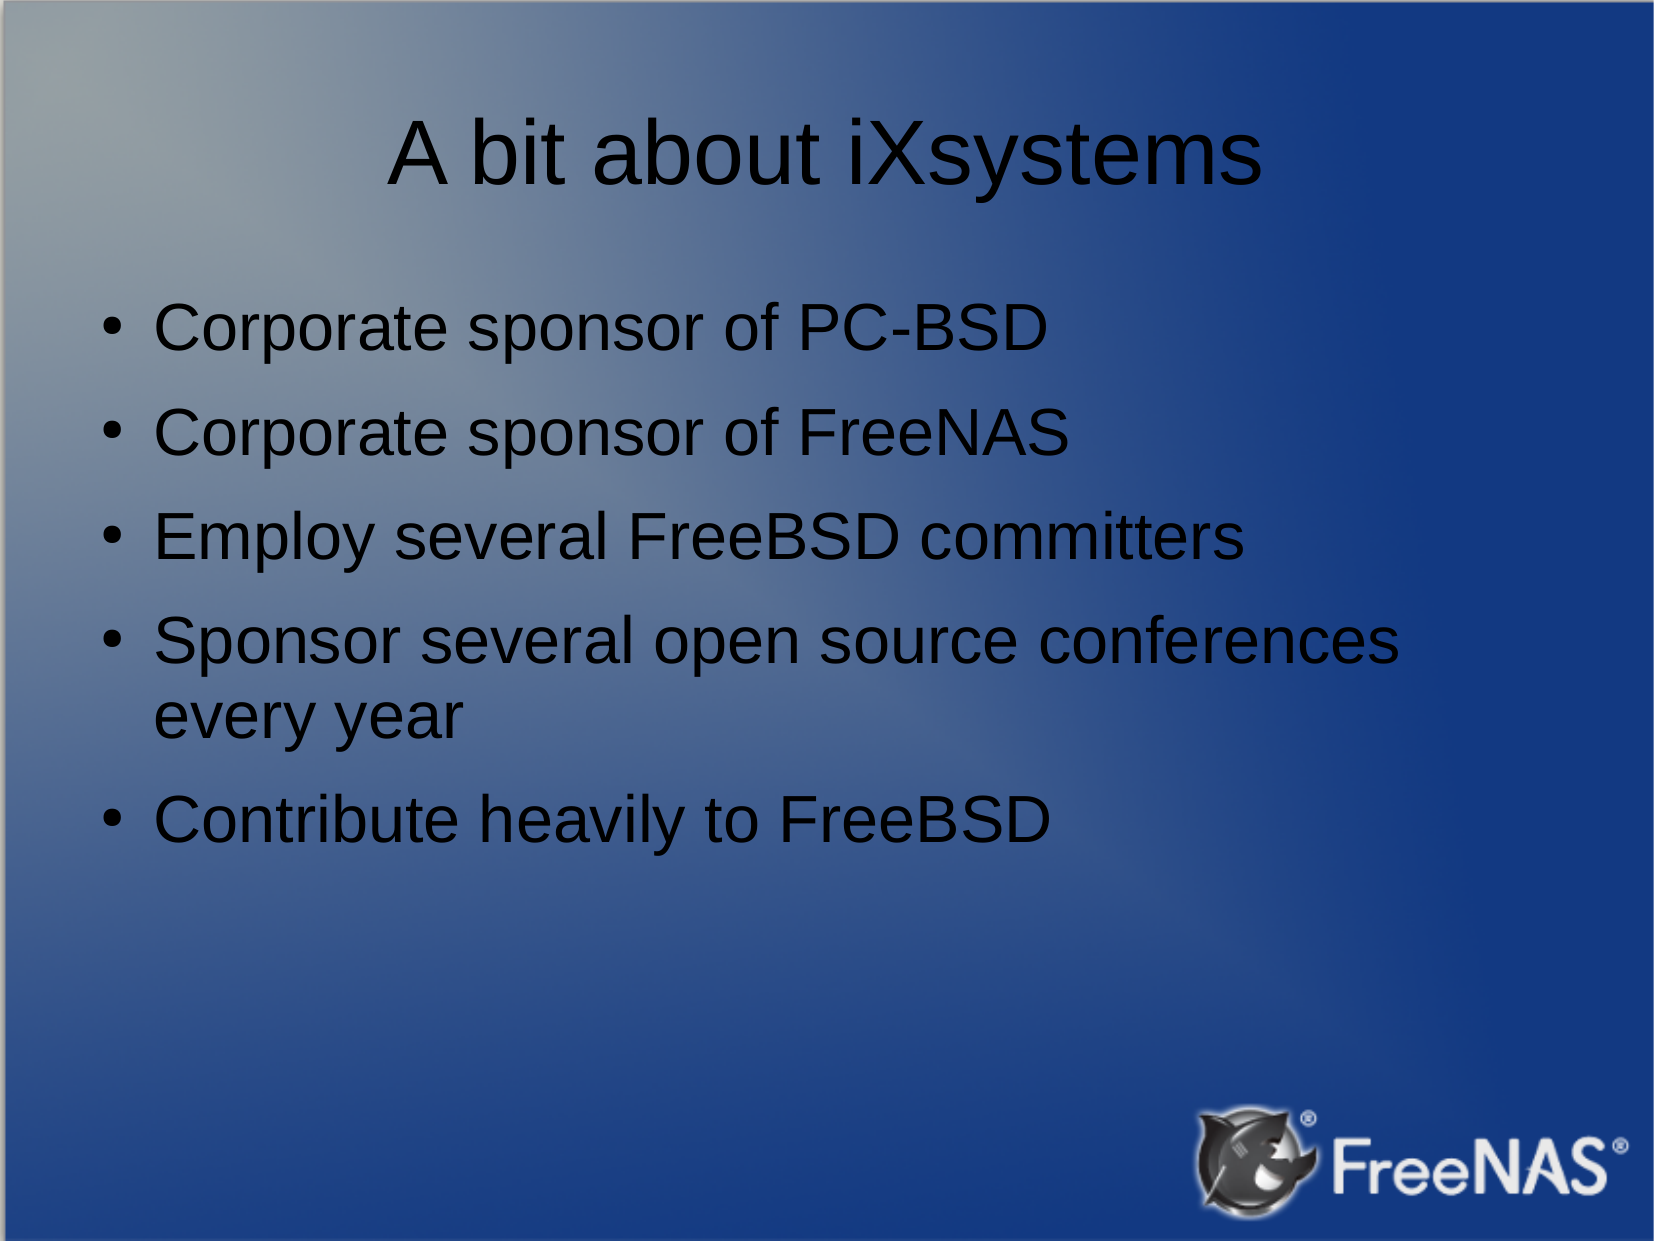

# A bit about iXsystems
Corporate sponsor of PC-BSD
Corporate sponsor of FreeNAS
Employ several FreeBSD committers
Sponsor several open source conferences every year
Contribute heavily to FreeBSD